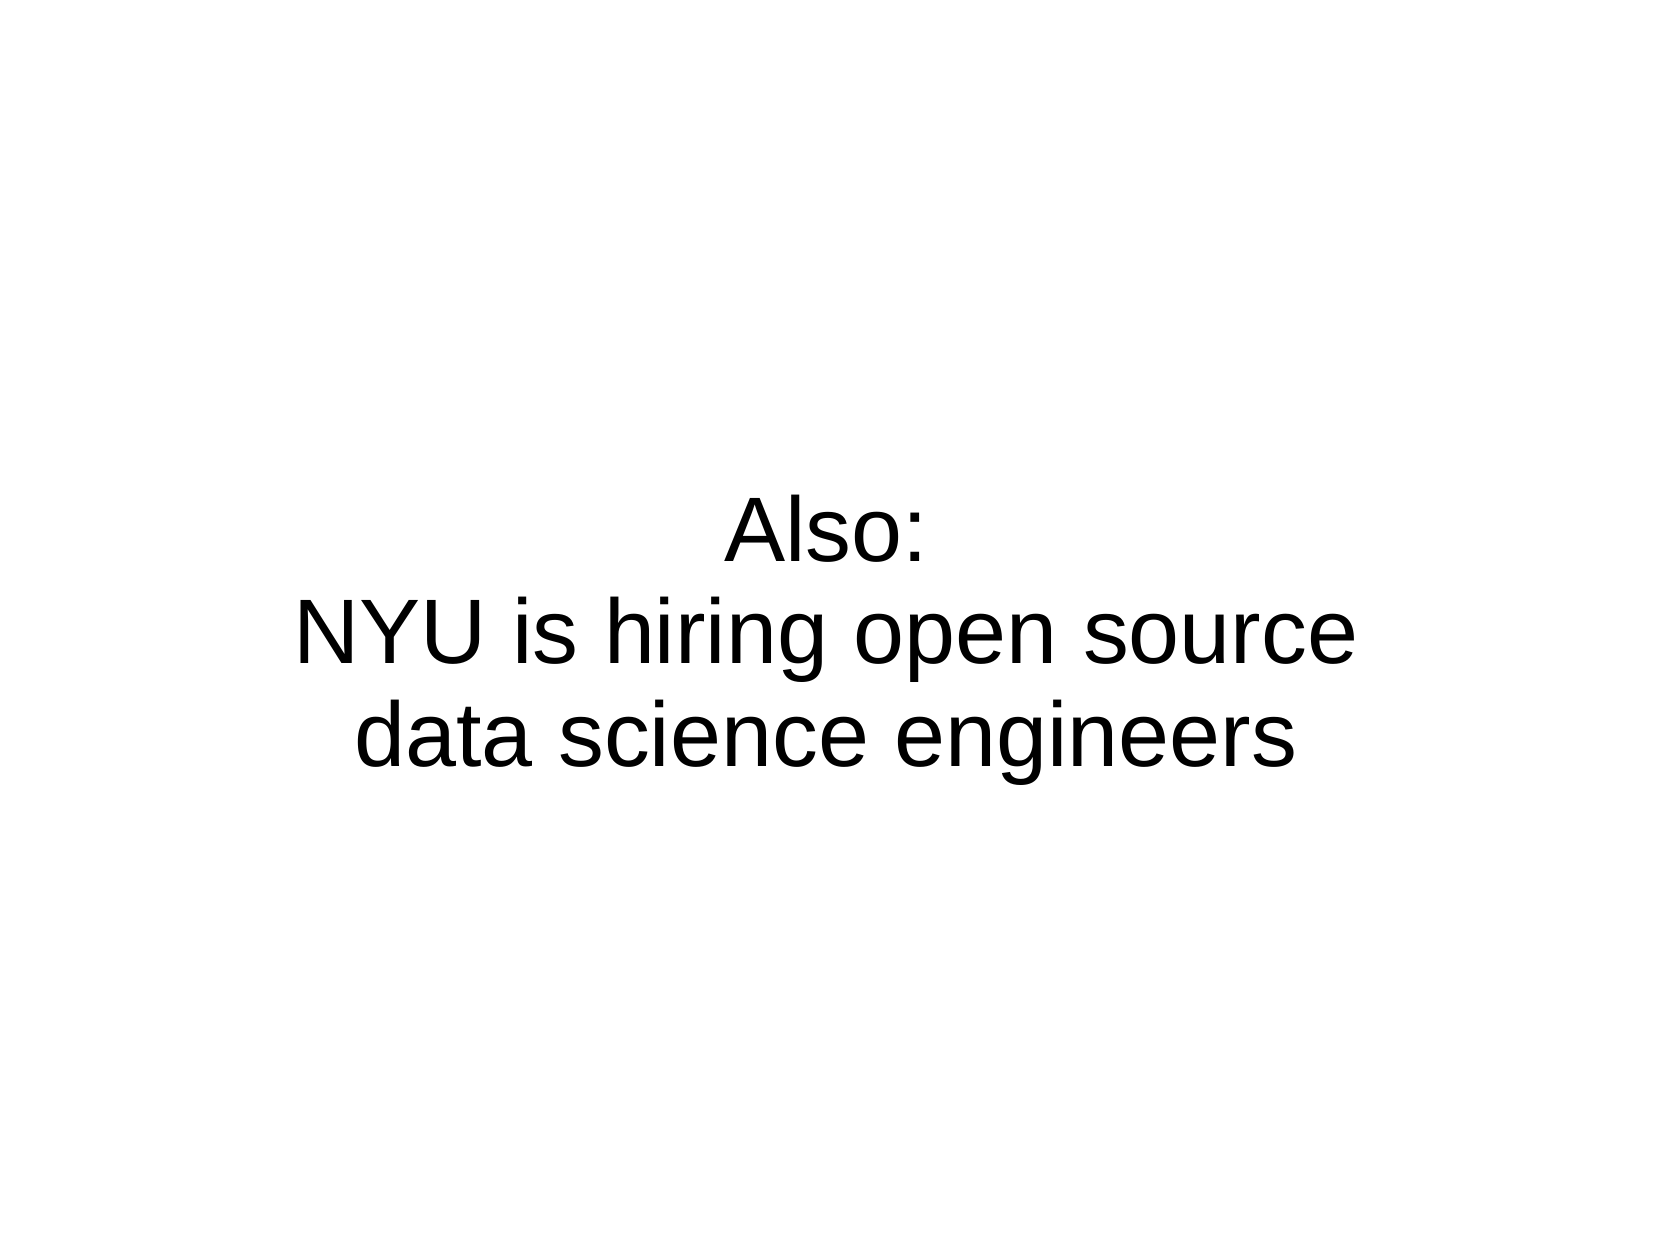

# Also:
NYU is hiring open source
data science engineers